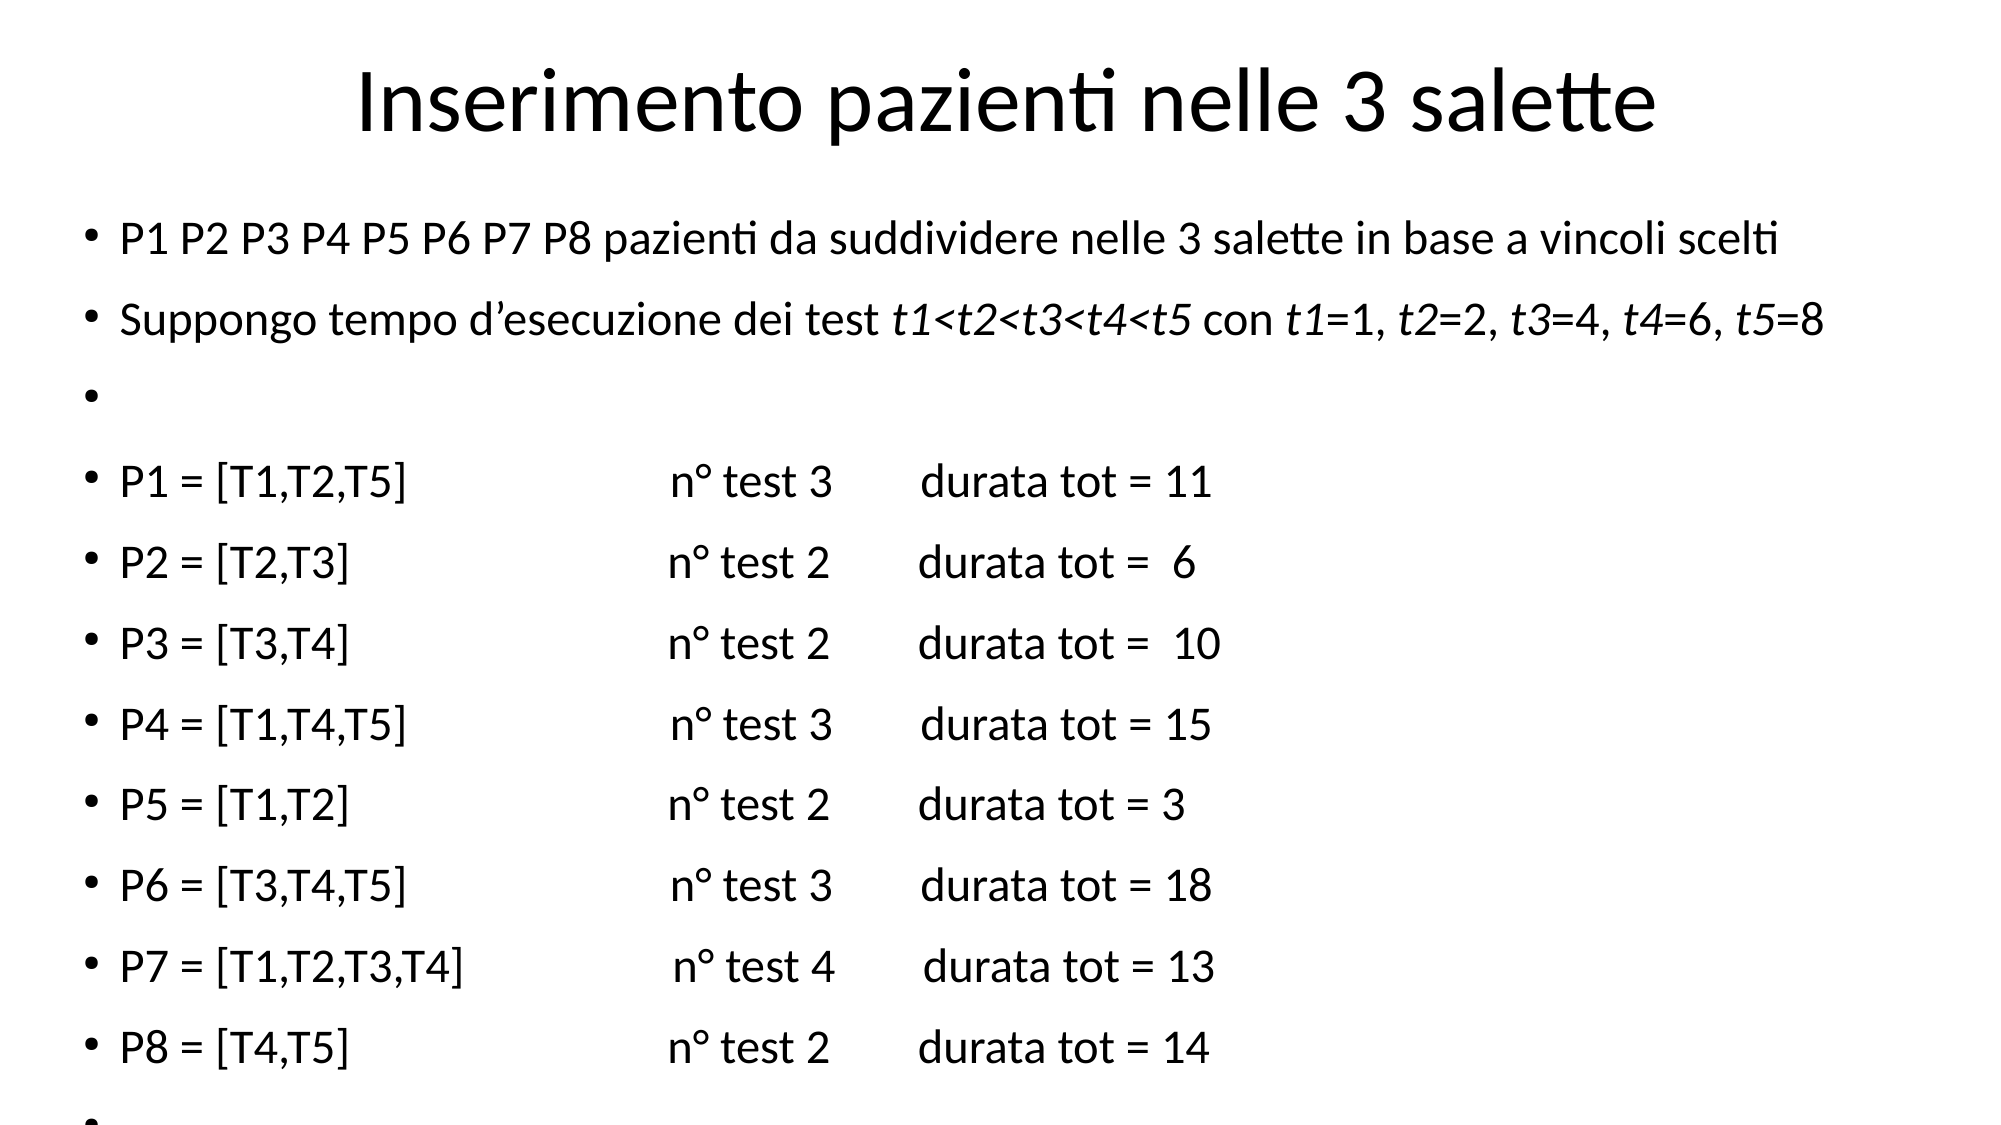

Inserimento pazienti nelle 3 salette
# P1 P2 P3 P4 P5 P6 P7 P8 pazienti da suddividere nelle 3 salette in base a vincoli scelti
Suppongo tempo d’esecuzione dei test t1<t2<t3<t4<t5 con t1=1, t2=2, t3=4, t4=6, t5=8
P1 = [T1,T2,T5] n° test 3 durata tot = 11
P2 = [T2,T3] n° test 2 durata tot = 6
P3 = [T3,T4] n° test 2 durata tot = 10
P4 = [T1,T4,T5] n° test 3 durata tot = 15
P5 = [T1,T2] n° test 2 durata tot = 3
P6 = [T3,T4,T5] n° test 3 durata tot = 18
P7 = [T1,T2,T3,T4] n° test 4 durata tot = 13
P8 = [T4,T5] n° test 2 durata tot = 14